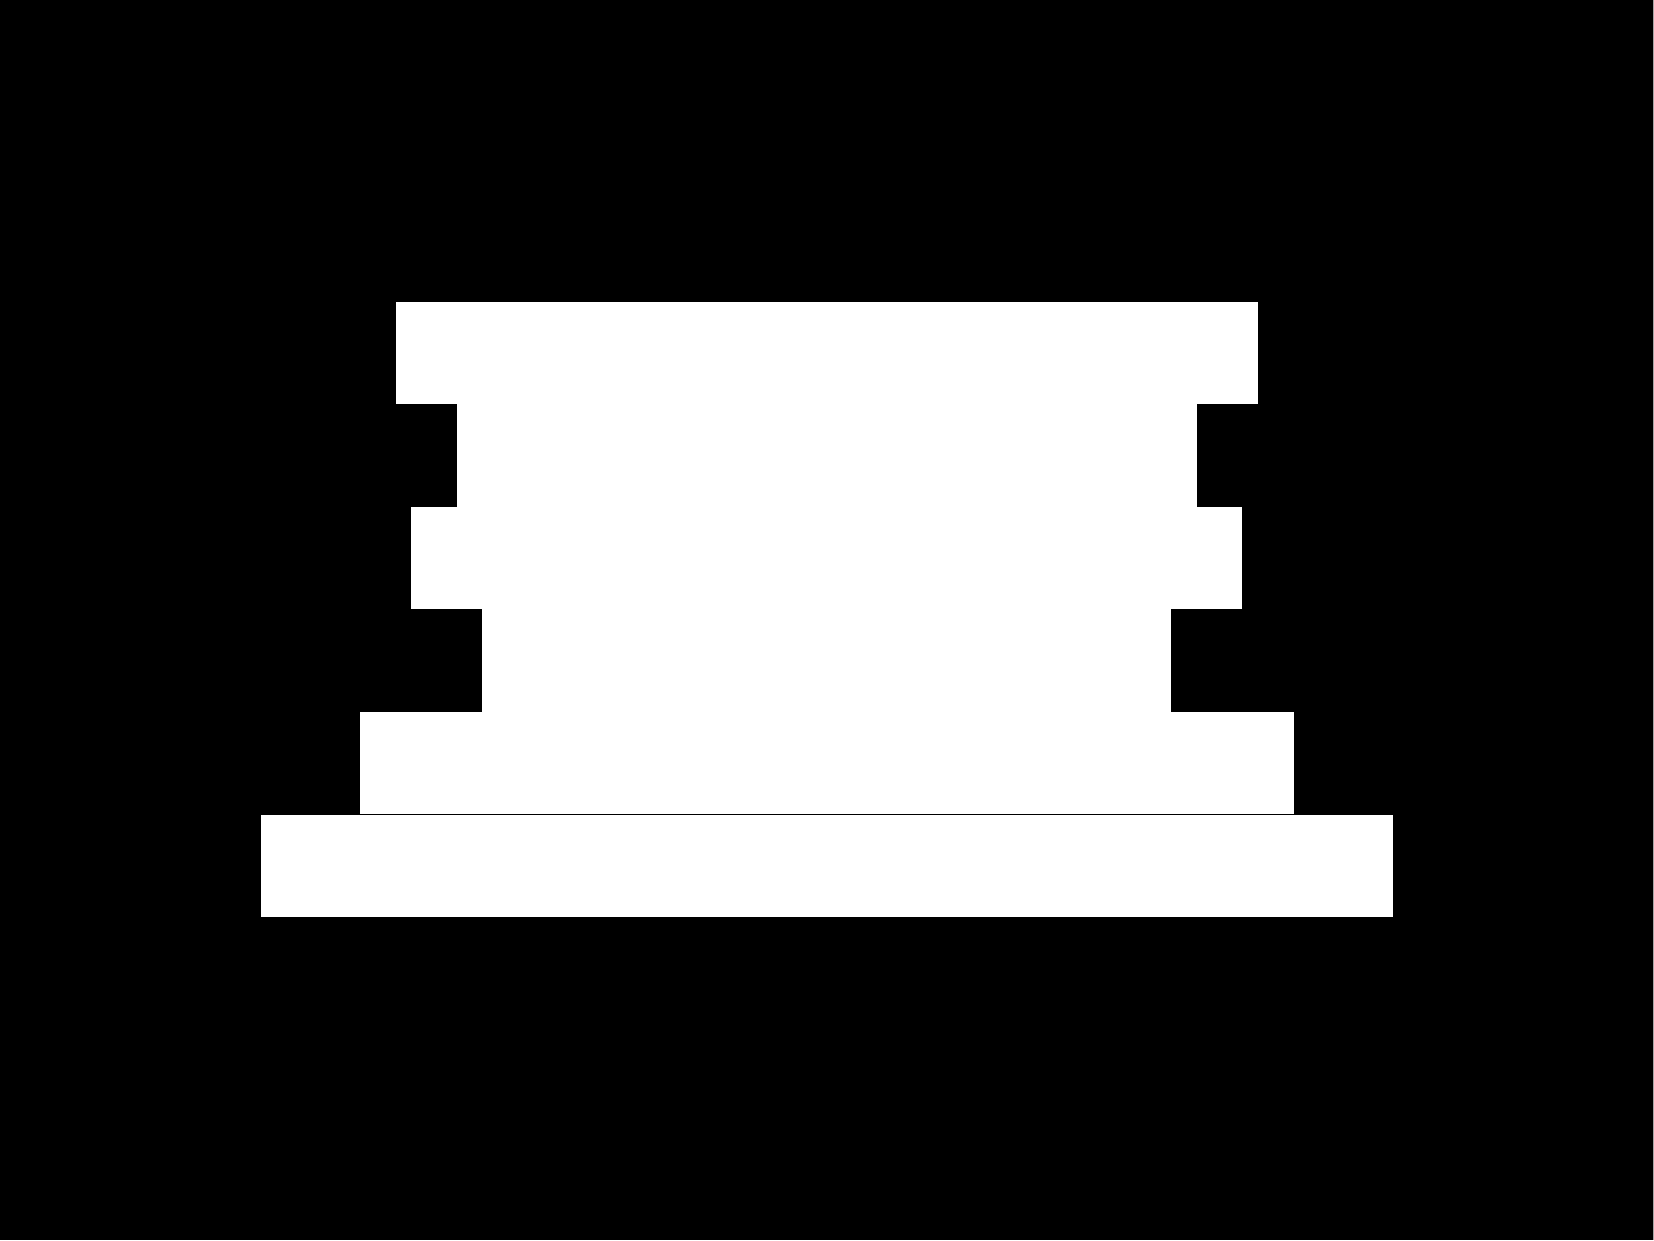

# Preciso ser o oposto
do que o mundo é
Bater de frente com
os meus desejos
Resistir o mal até o fim
Uma hora ele fugirá de mim